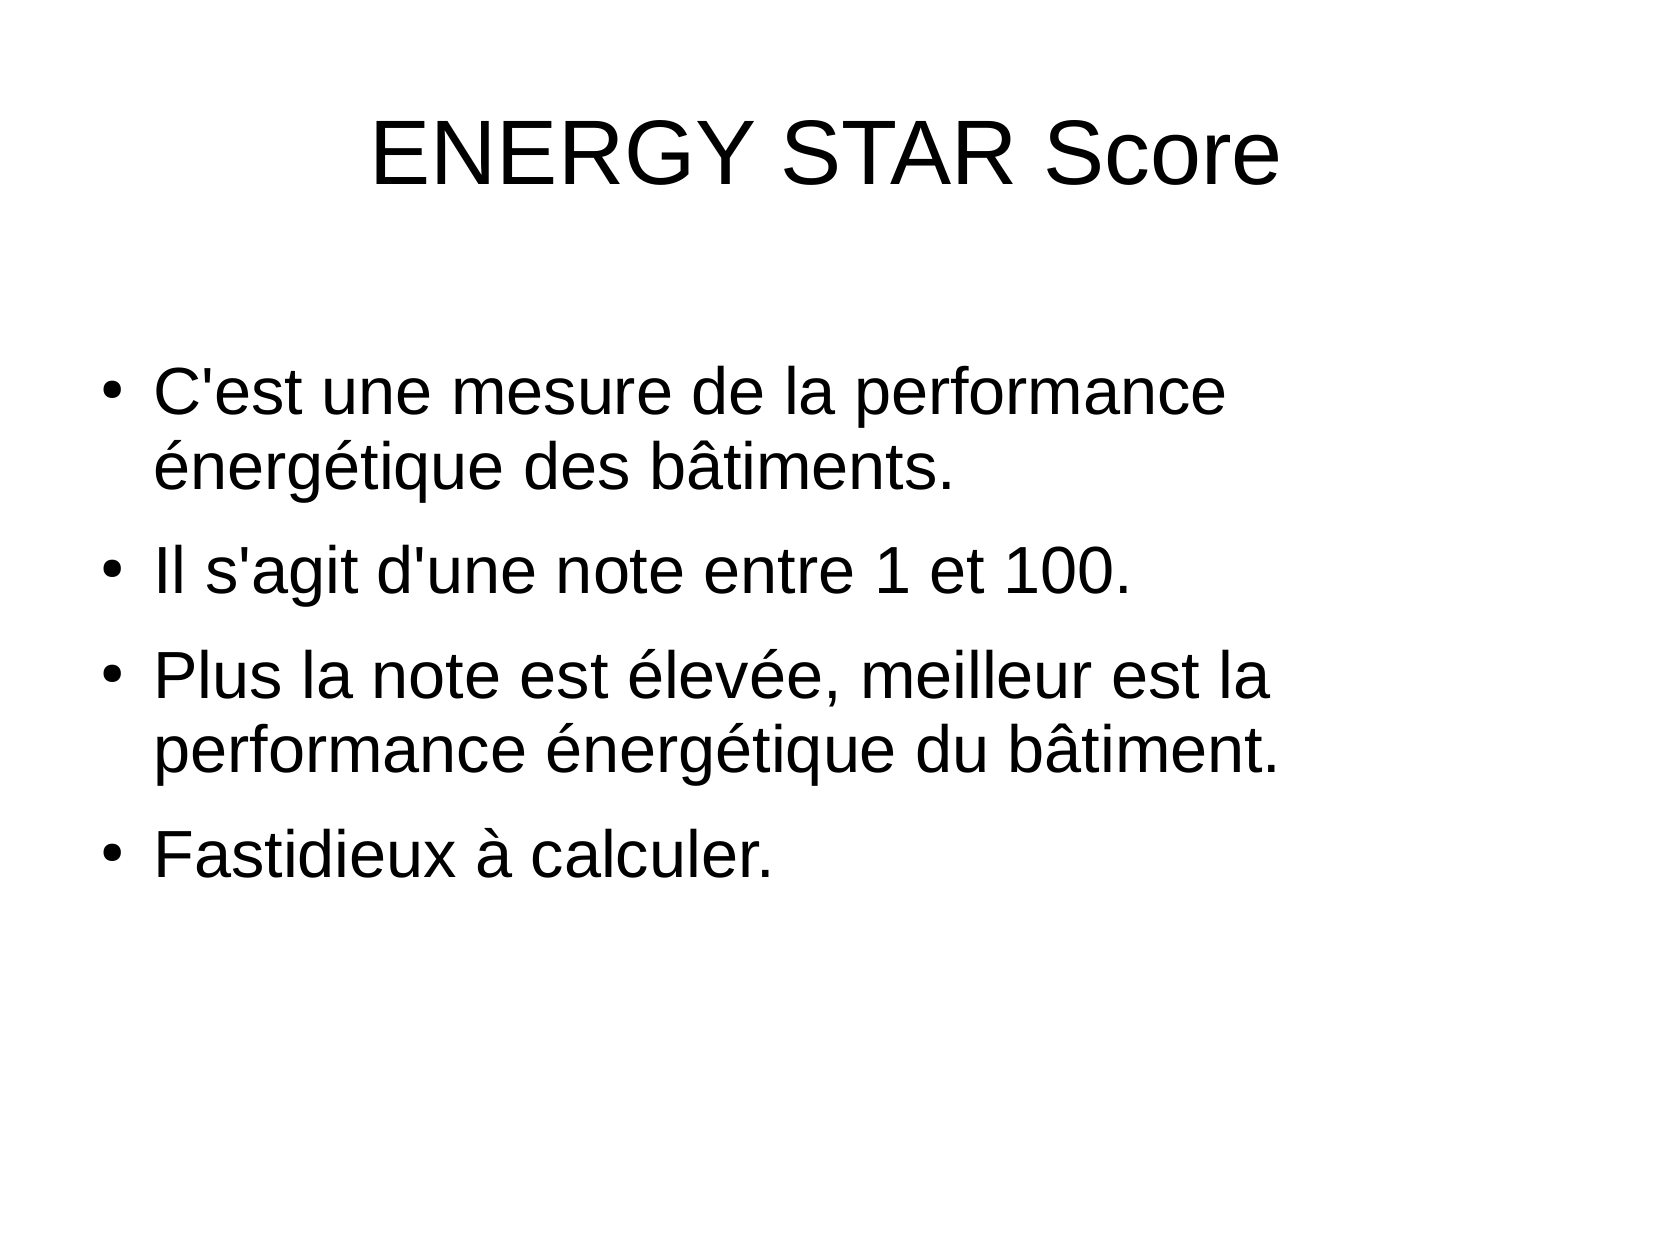

# ENERGY STAR Score
C'est une mesure de la performance énergétique des bâtiments.
Il s'agit d'une note entre 1 et 100.
Plus la note est élevée, meilleur est la performance énergétique du bâtiment.
Fastidieux à calculer.